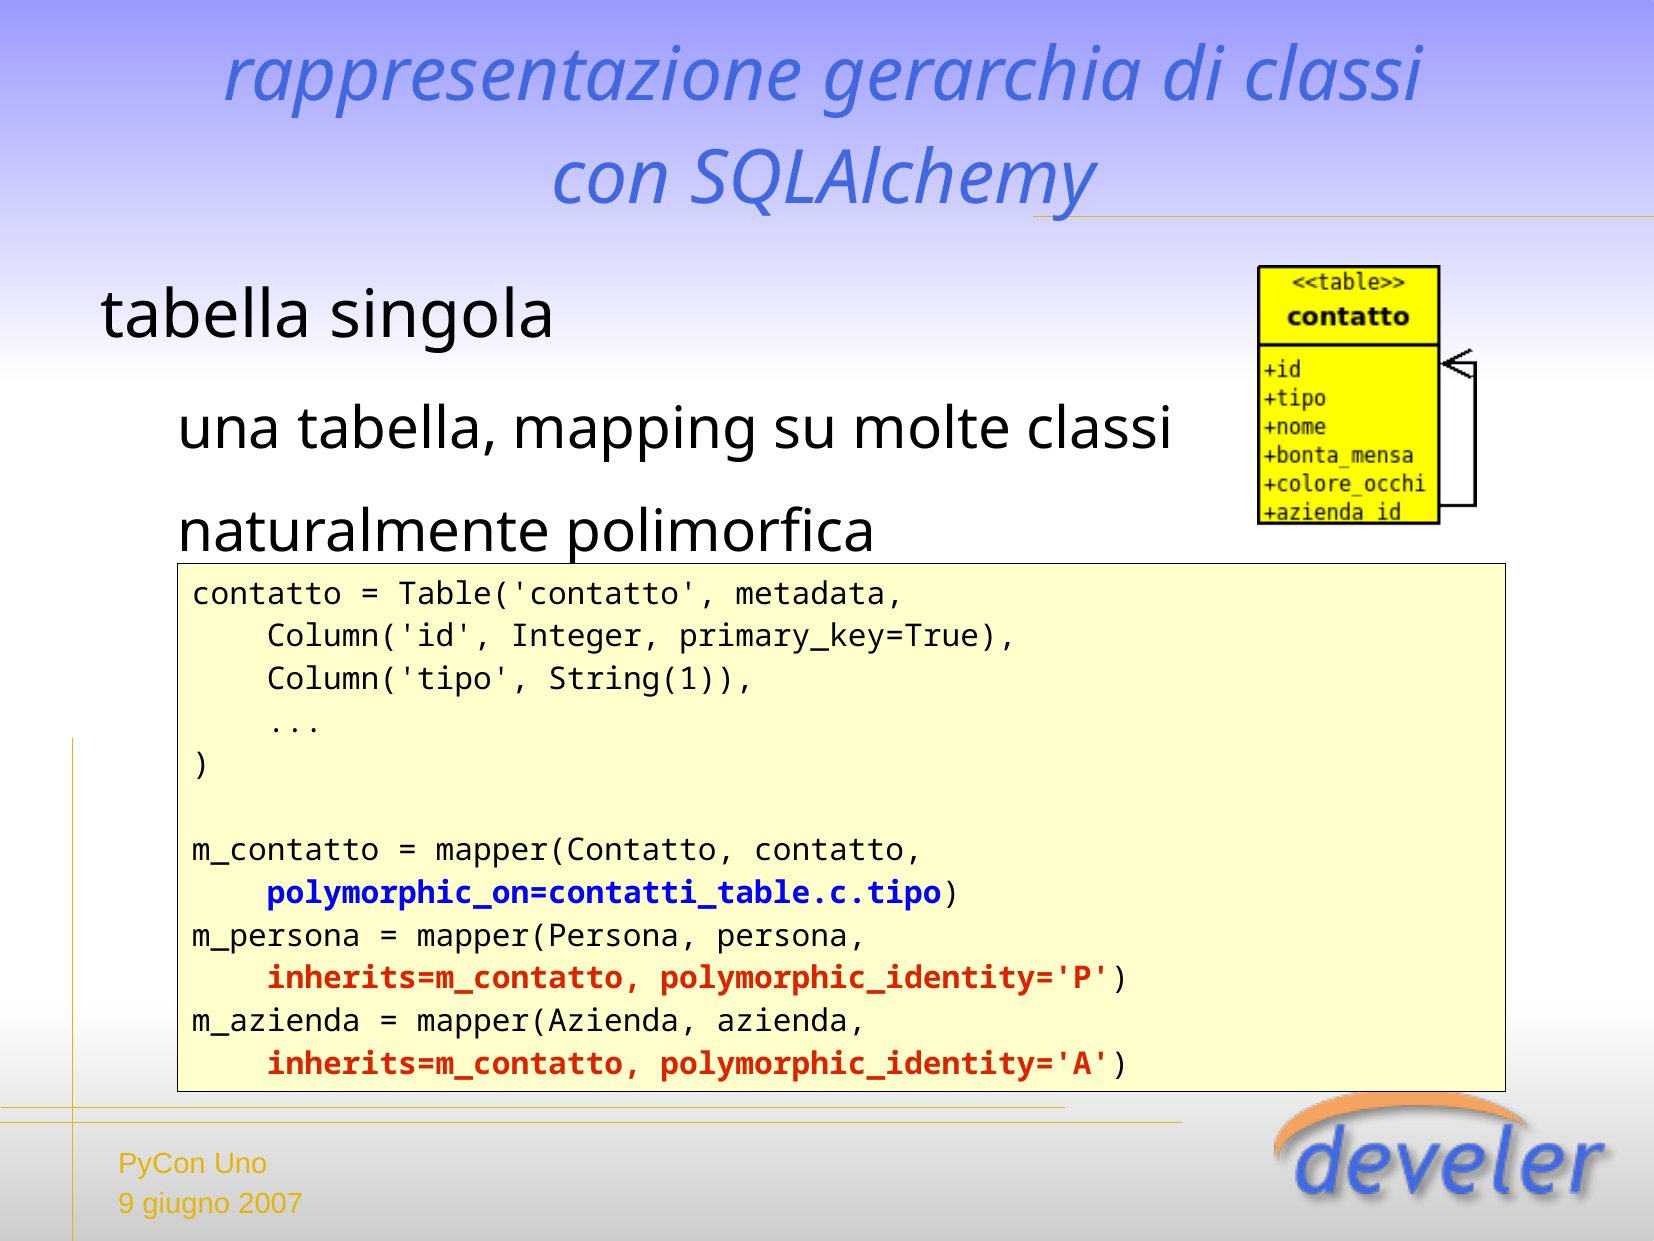

# rappresentazione gerarchia di classi con SQLAlchemy
tabella singola
una tabella, mapping su molte classi
naturalmente polimorfica
contatto = Table('contatto', metadata,
 Column('id', Integer, primary_key=True),
 Column('tipo', String(1)),
 ...
)
m_contatto = mapper(Contatto, contatto,
 polymorphic_on=contatti_table.c.tipo)
m_persona = mapper(Persona, persona,
 inherits=m_contatto, polymorphic_identity='P')
m_azienda = mapper(Azienda, azienda,
 inherits=m_contatto, polymorphic_identity='A')
PyCon Uno
9 giugno 2007